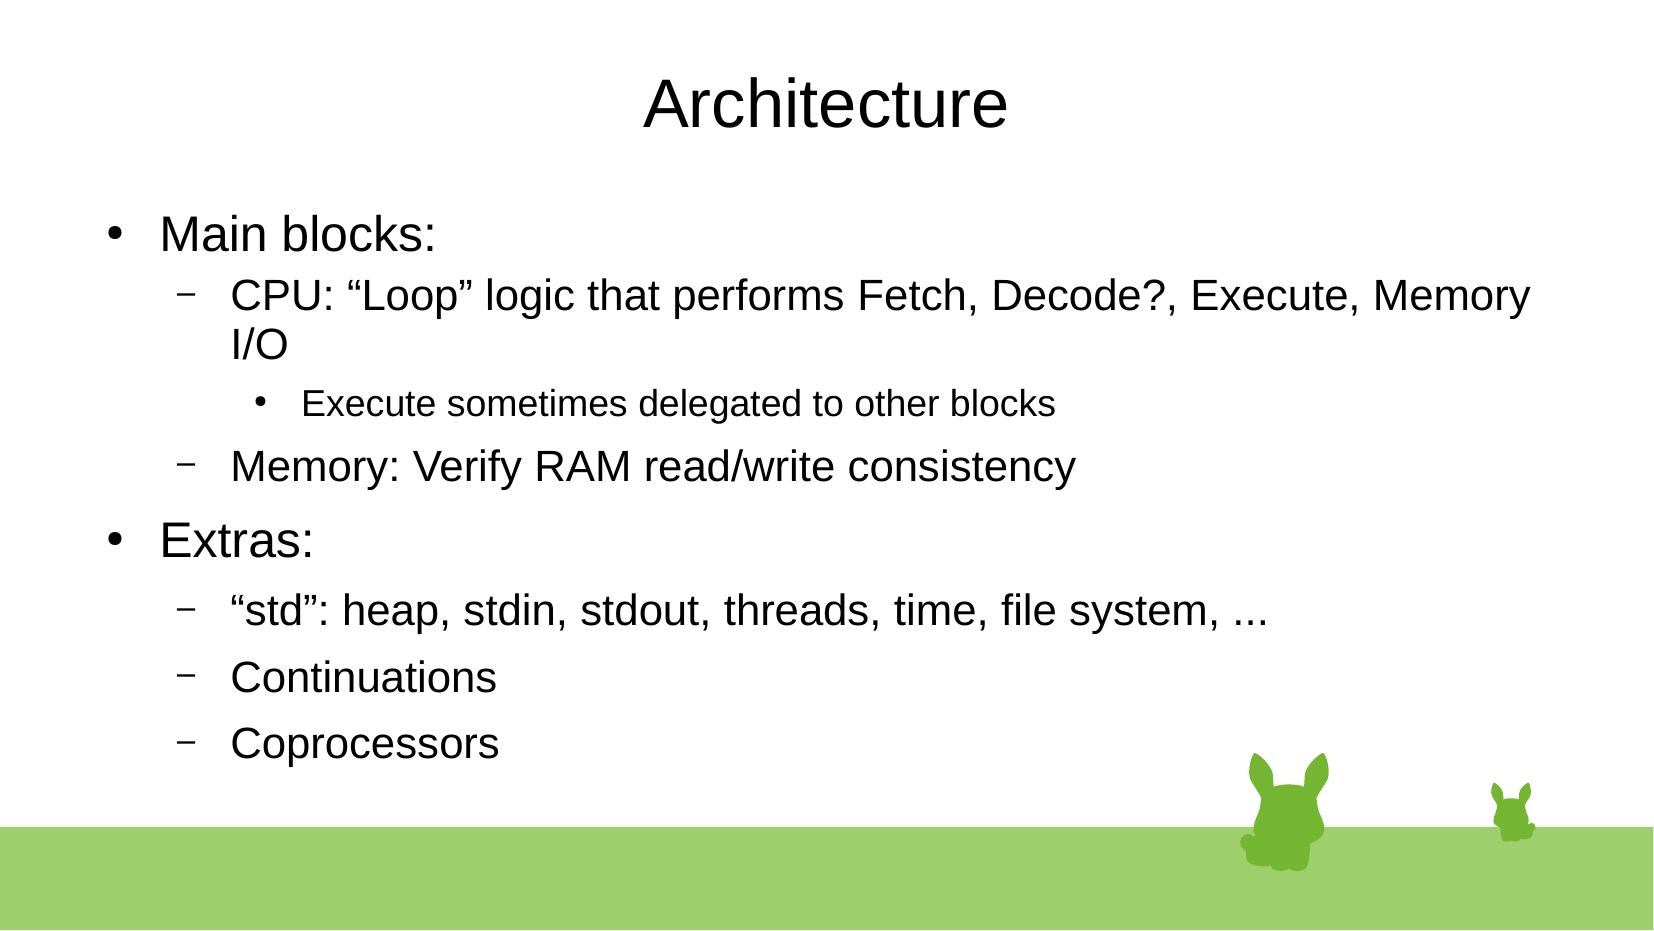

# Architecture
Main blocks:
CPU: “Loop” logic that performs Fetch, Decode?, Execute, Memory I/O
Execute sometimes delegated to other blocks
Memory: Verify RAM read/write consistency
Extras:
“std”: heap, stdin, stdout, threads, time, file system, ...
Continuations
Coprocessors